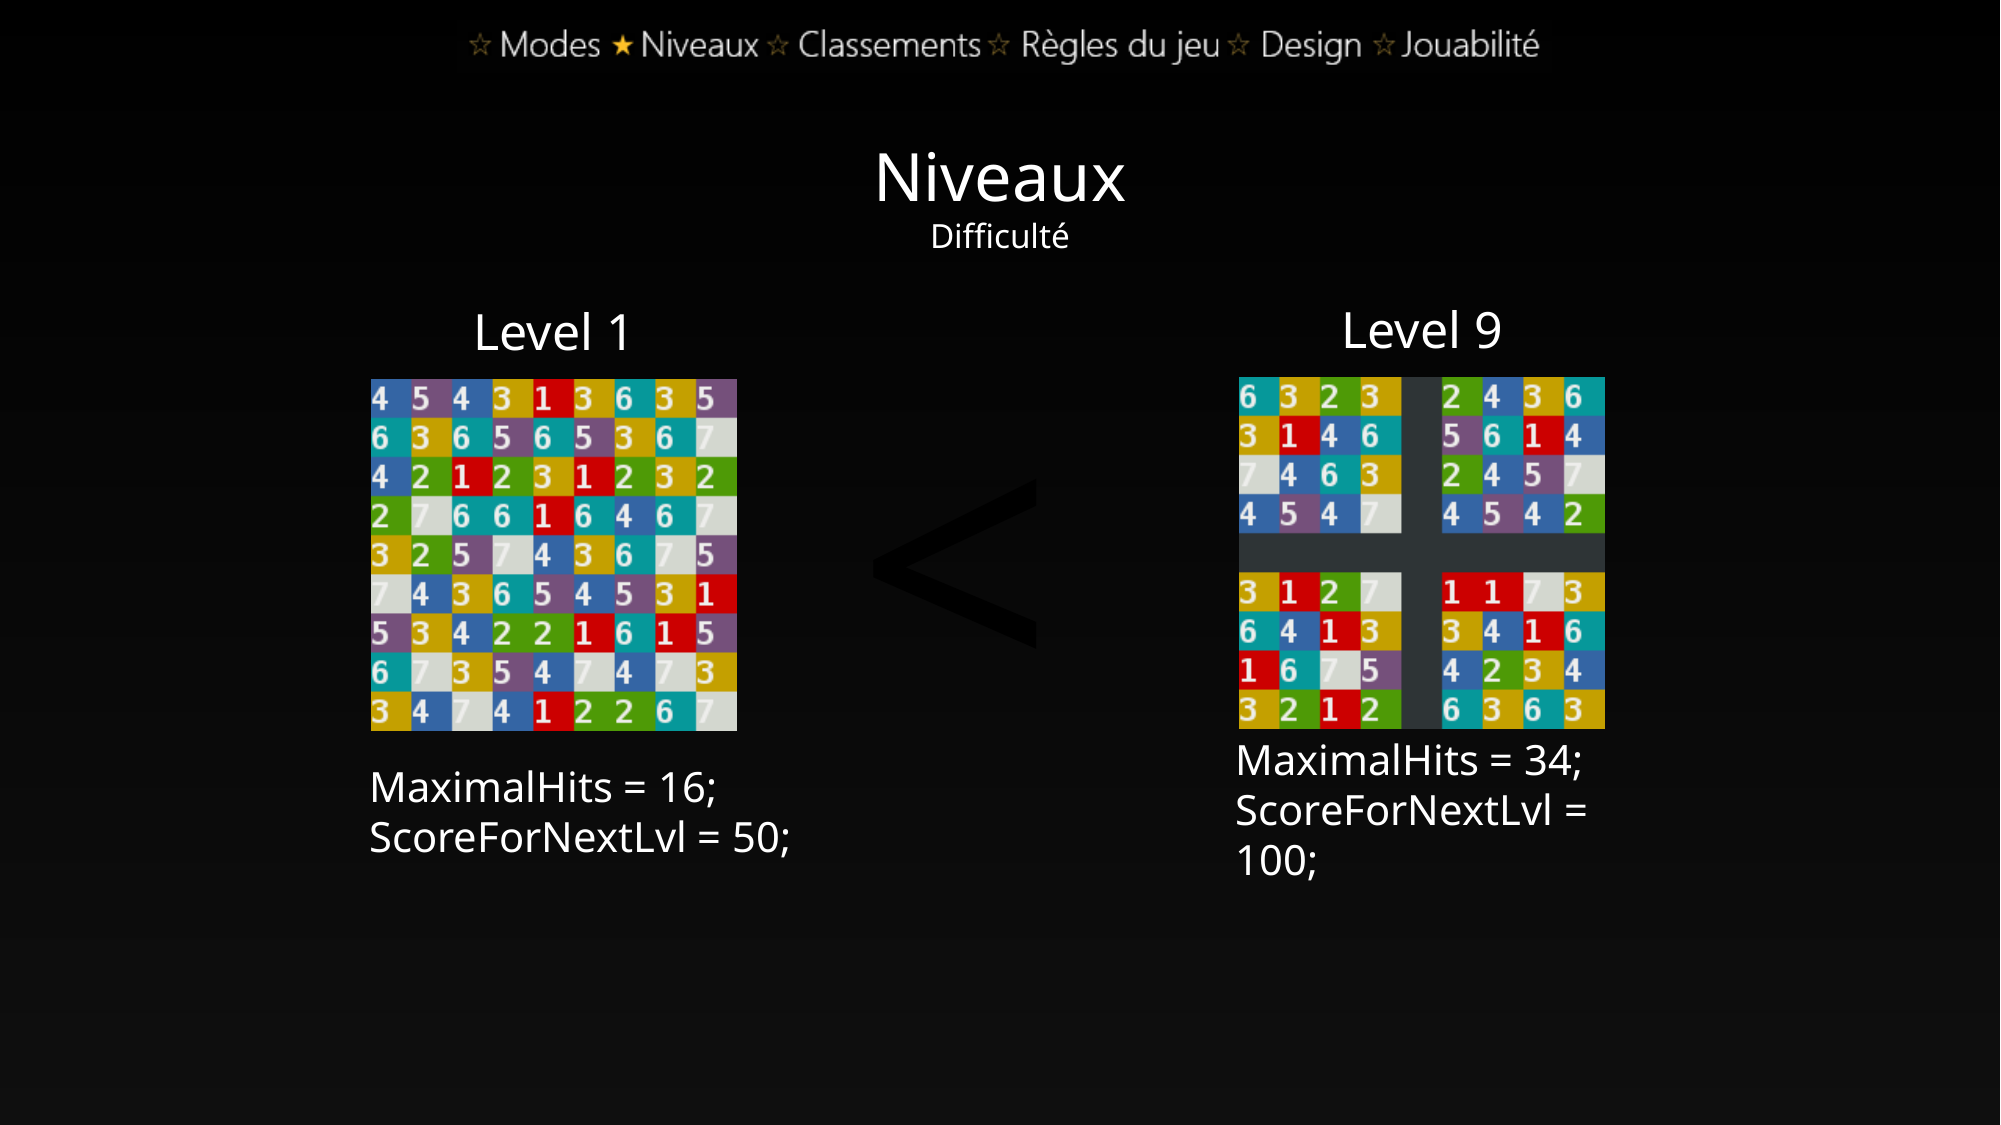

Niveaux
Difficulté
Level 9
MaximalHits = 34;
ScoreForNextLvl = 100;
Level 1
MaximalHits = 16;
ScoreForNextLvl = 50;
<